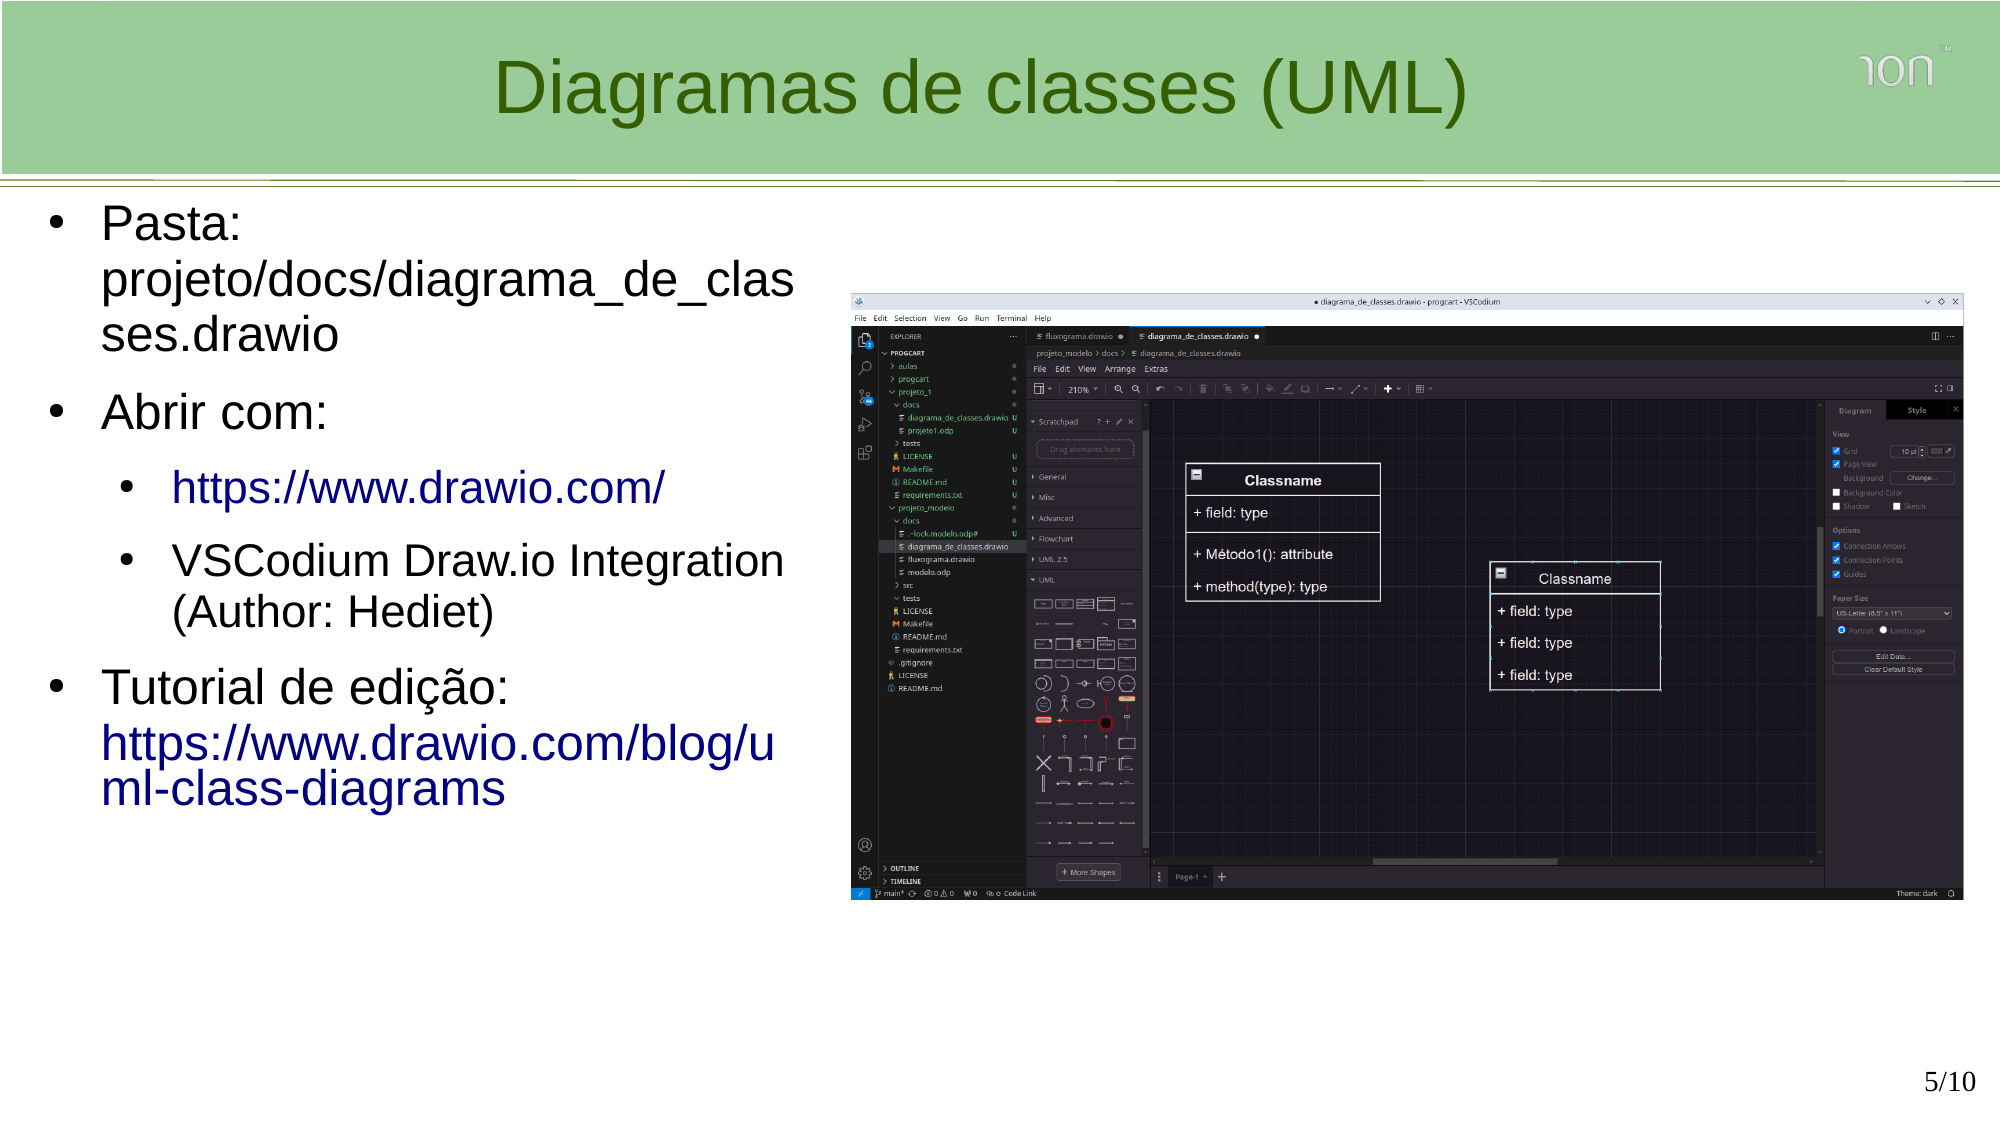

# Diagramas de classes (UML)
Pasta: projeto/docs/diagrama_de_classes.drawio
Abrir com:
https://www.drawio.com/
VSCodium Draw.io Integration (Author: Hediet)
Tutorial de edição: https://www.drawio.com/blog/uml-class-diagrams
5